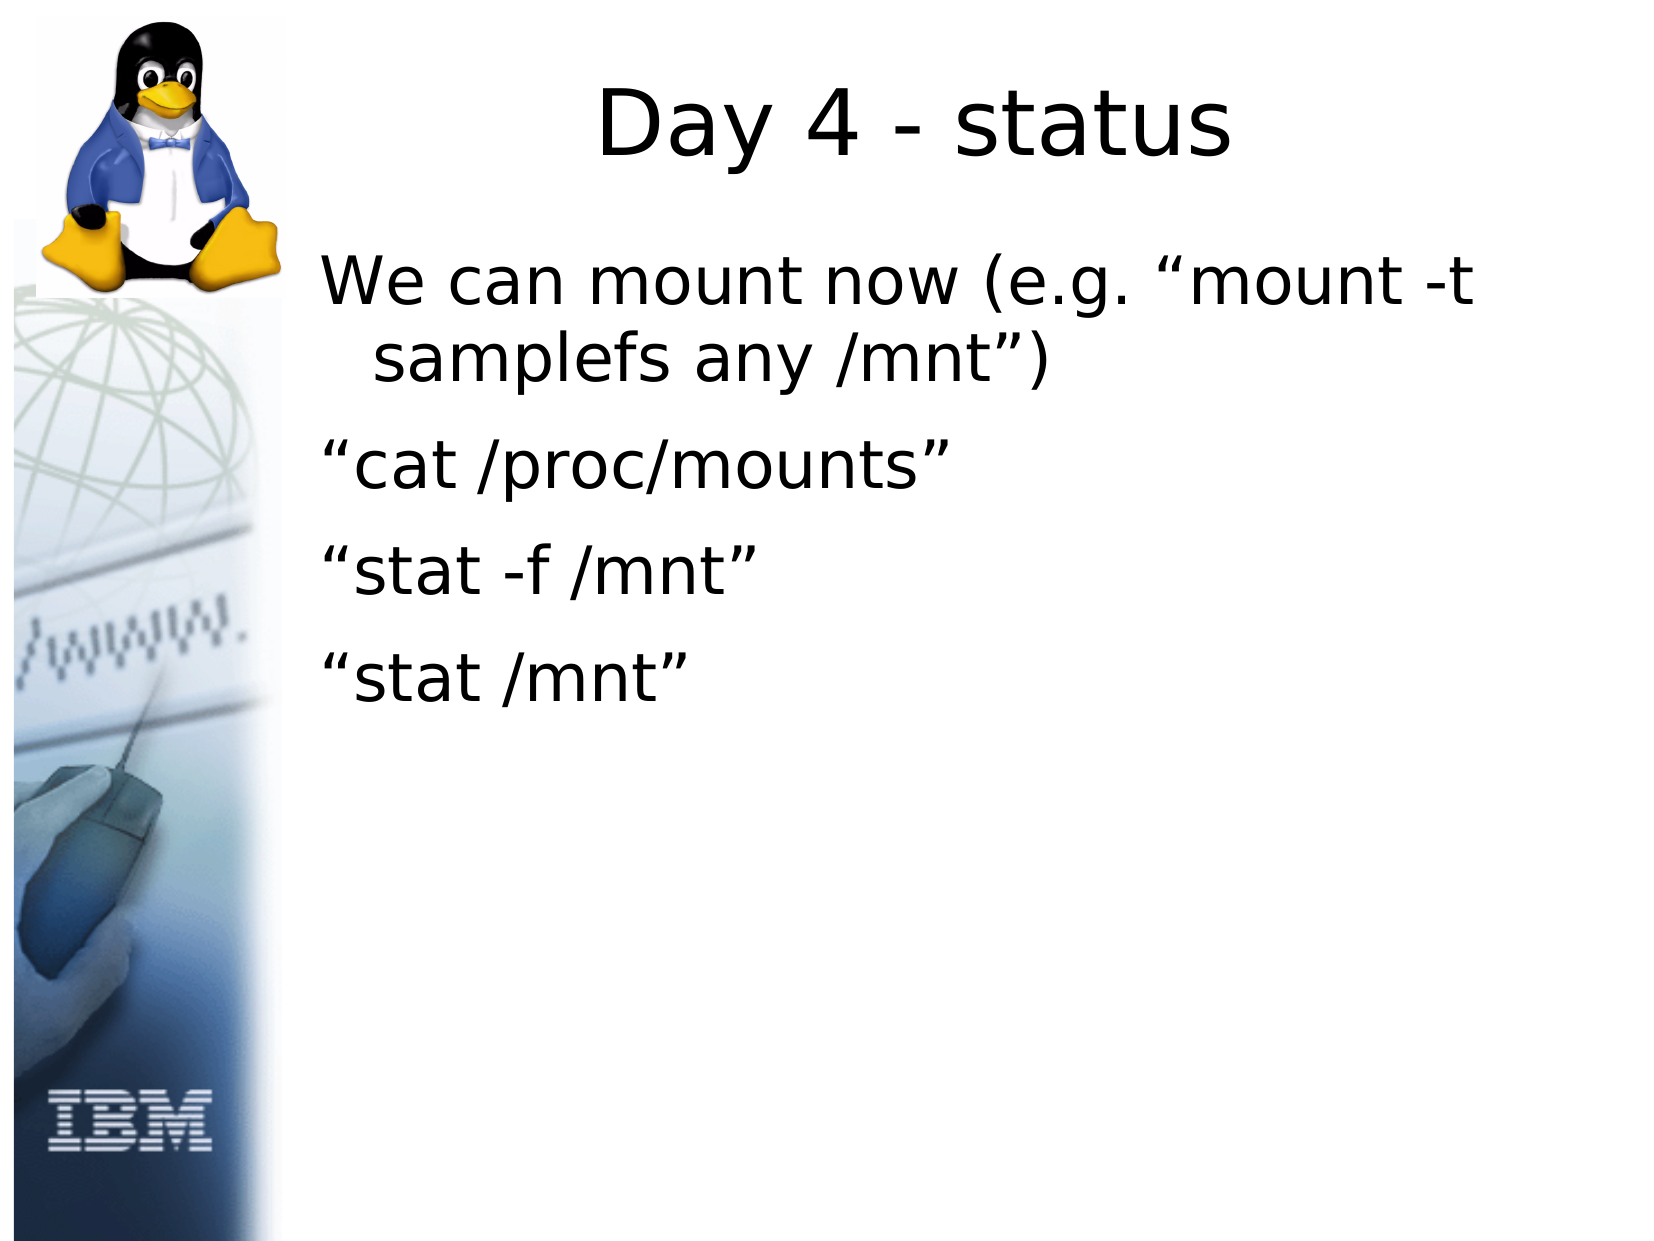

# Day 4 - status
We can mount now (e.g. “mount -t samplefs any /mnt”)
“cat /proc/mounts”
“stat -f /mnt”
“stat /mnt”